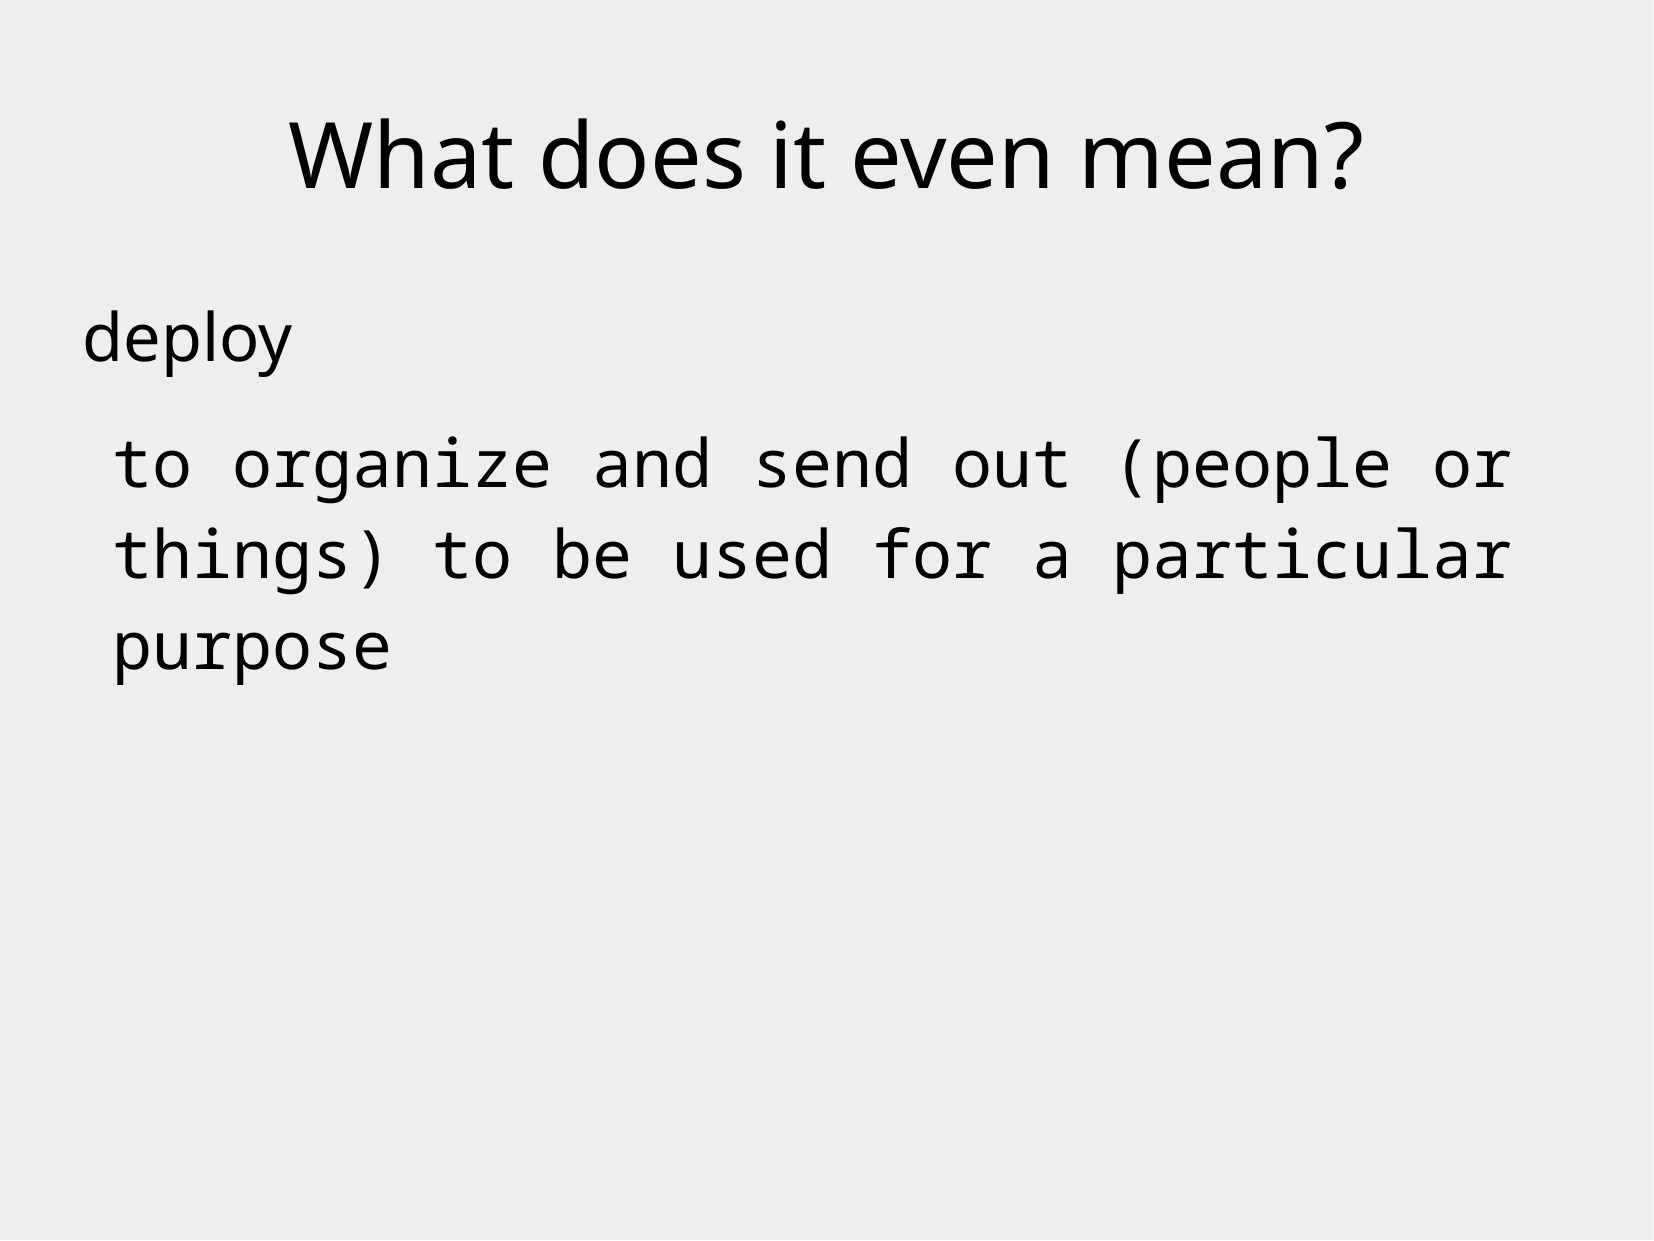

# What does it even mean?
deploy
to organize and send out (people or things) to be used for a particular purpose